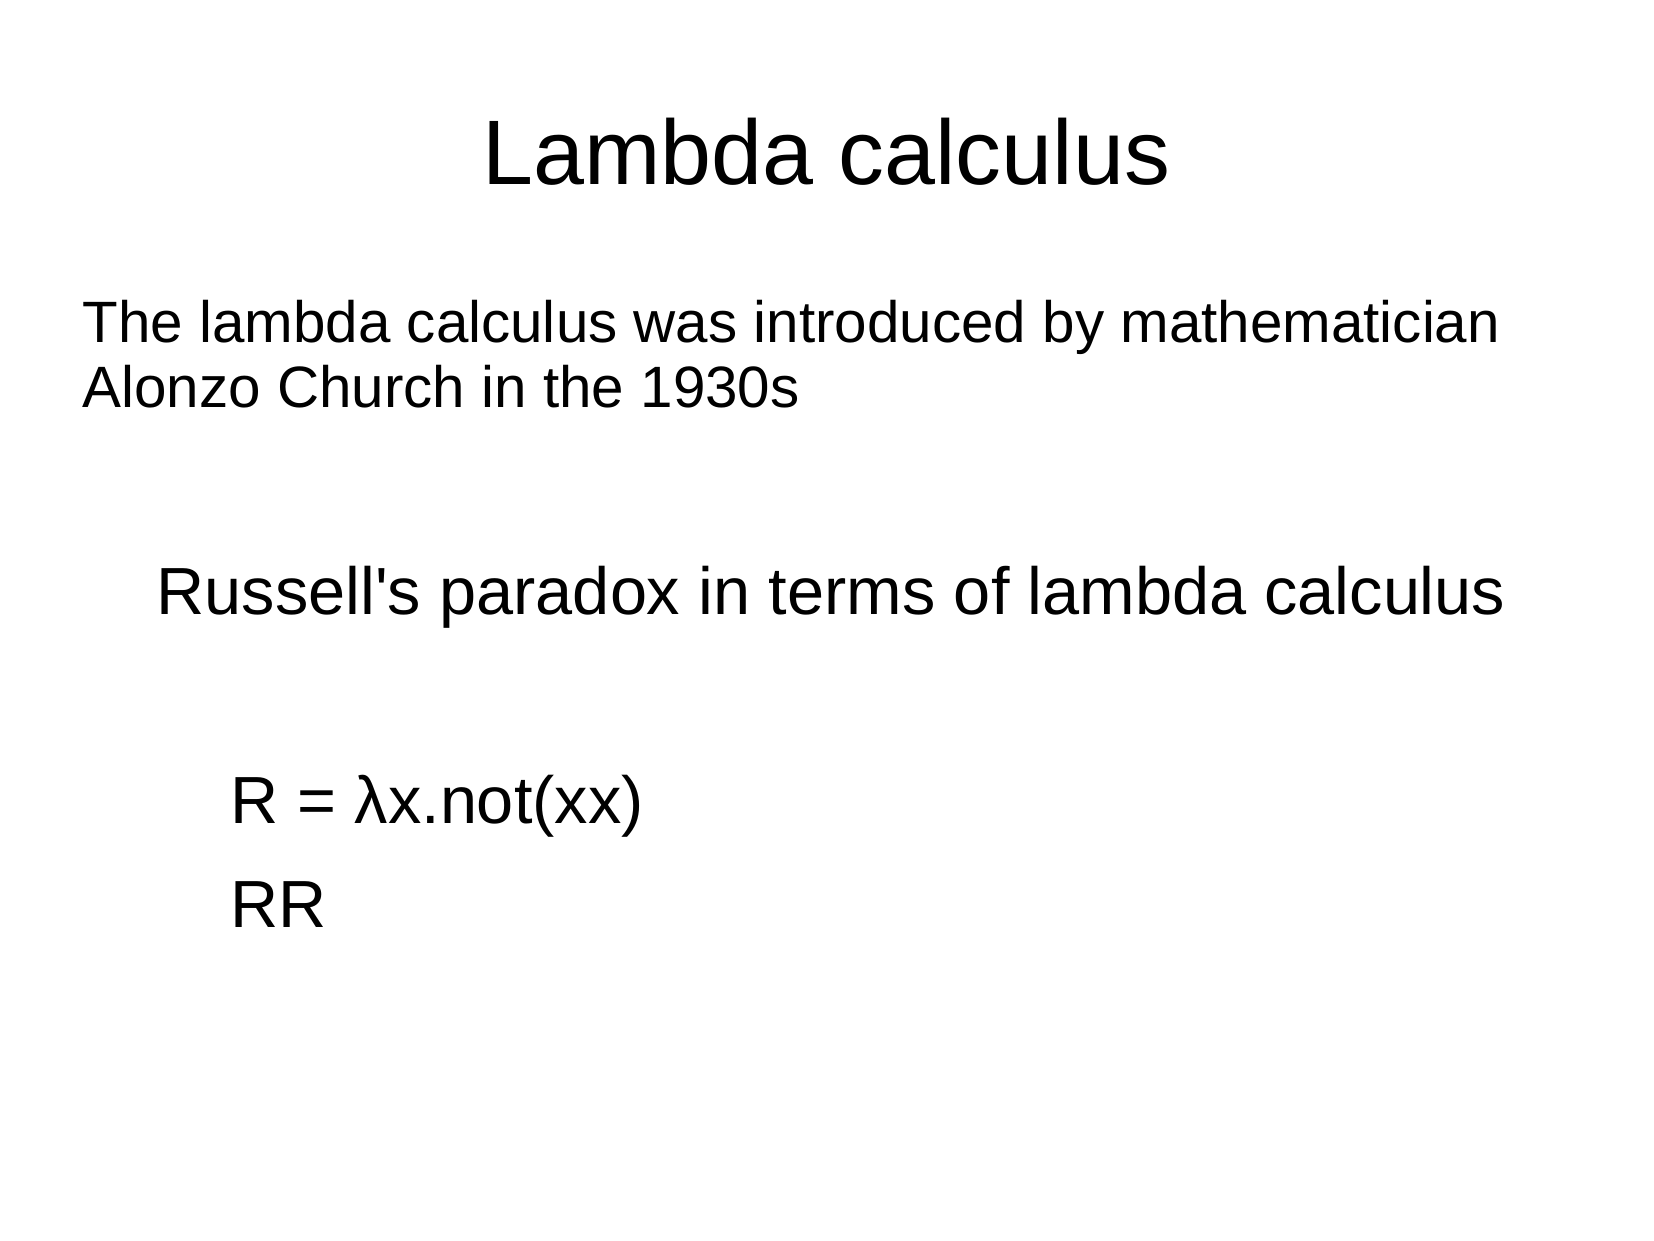

# Lambda calculus
The lambda calculus was introduced by mathematician Alonzo Church in the 1930s
 Russell's paradox in terms of lambda calculus
 R = λx.not(xx)
 RR